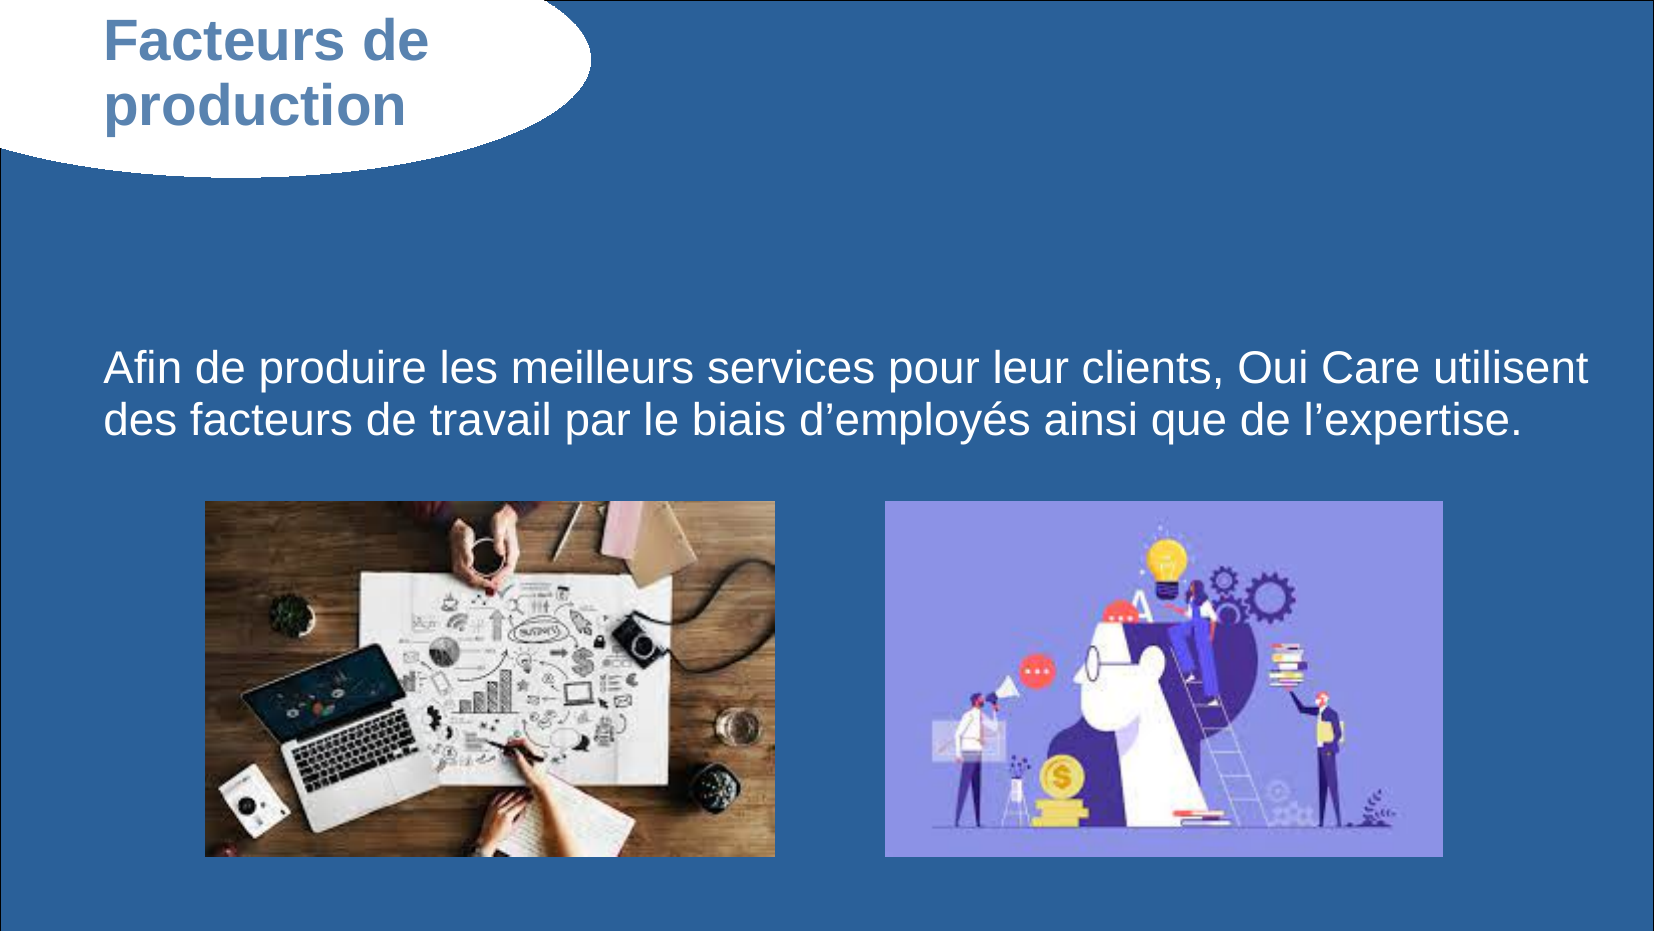

Facteurs de production
Afin de produire les meilleurs services pour leur clients, Oui Care utilisent des facteurs de travail par le biais d’employés ainsi que de l’expertise.